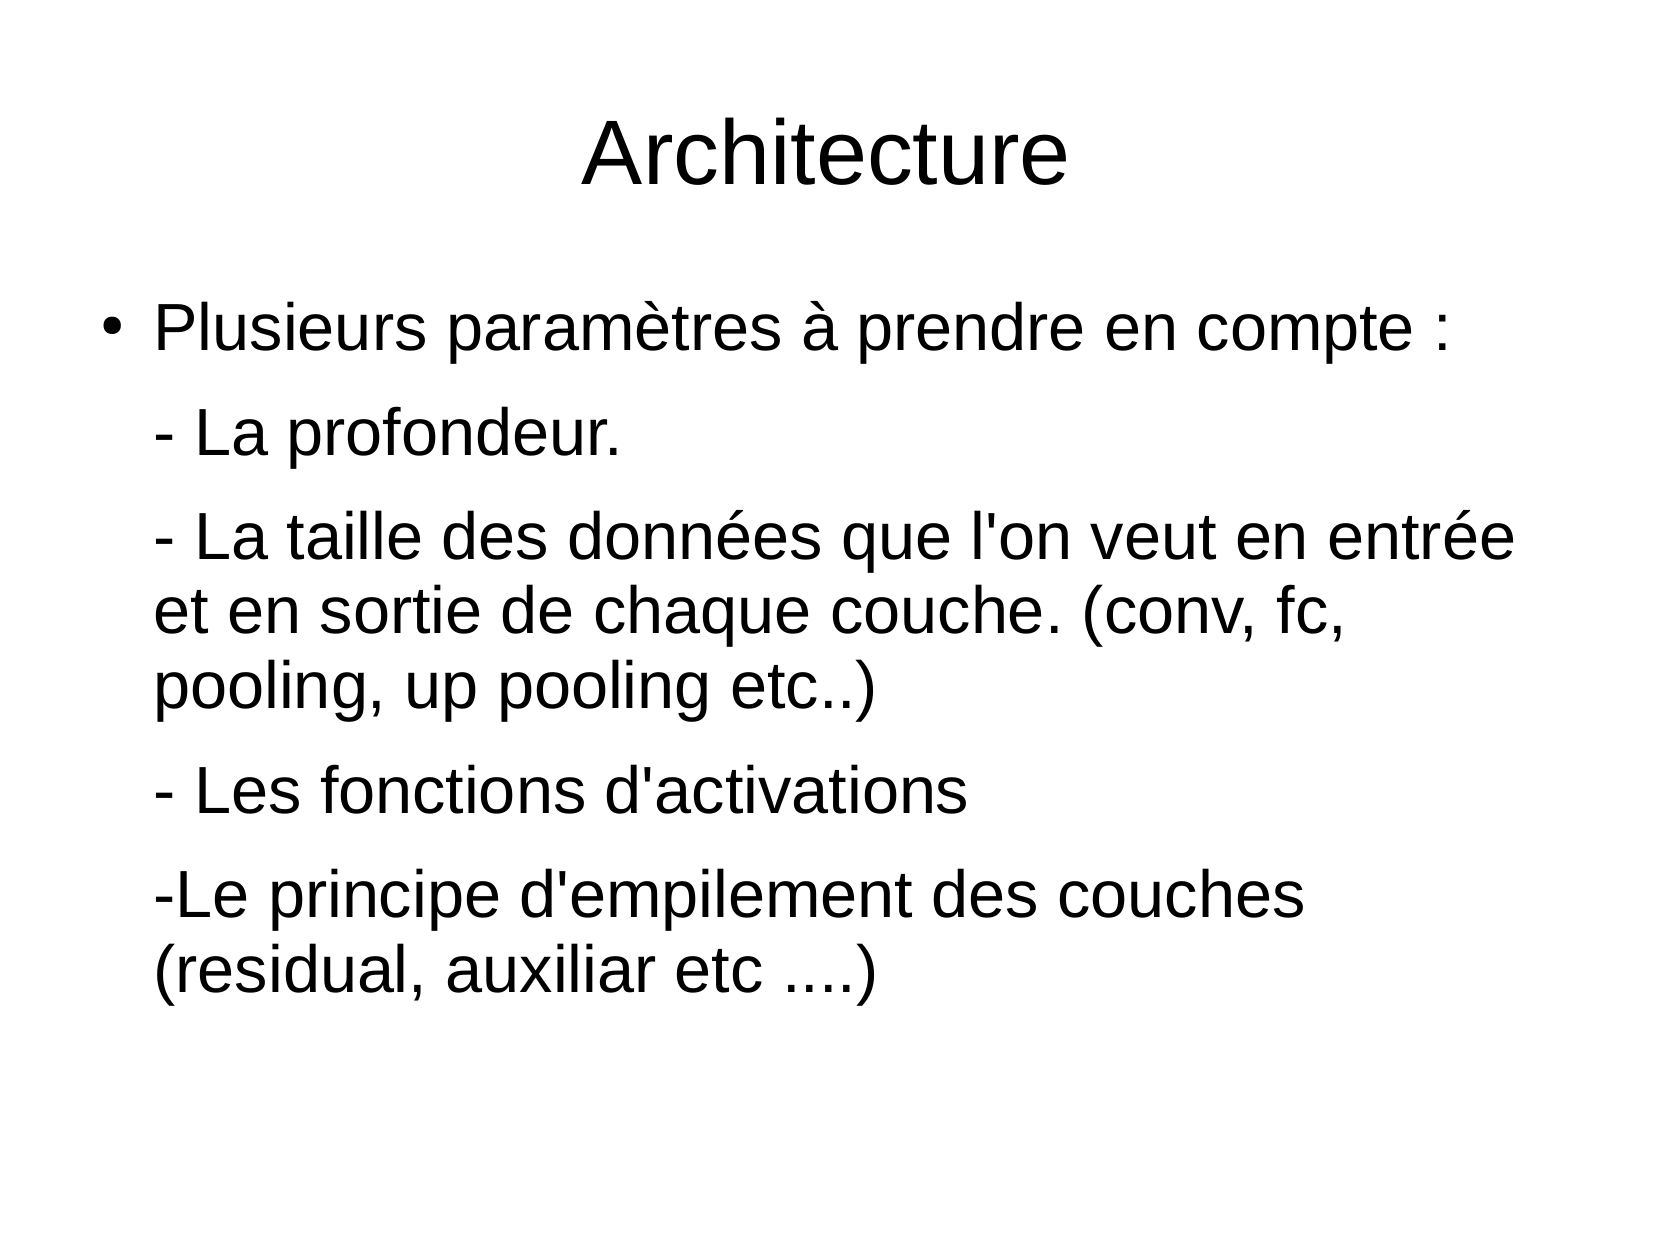

# Architecture
Plusieurs paramètres à prendre en compte :
- La profondeur.
- La taille des données que l'on veut en entrée et en sortie de chaque couche. (conv, fc, pooling, up pooling etc..)
- Les fonctions d'activations
-Le principe d'empilement des couches (residual, auxiliar etc ....)